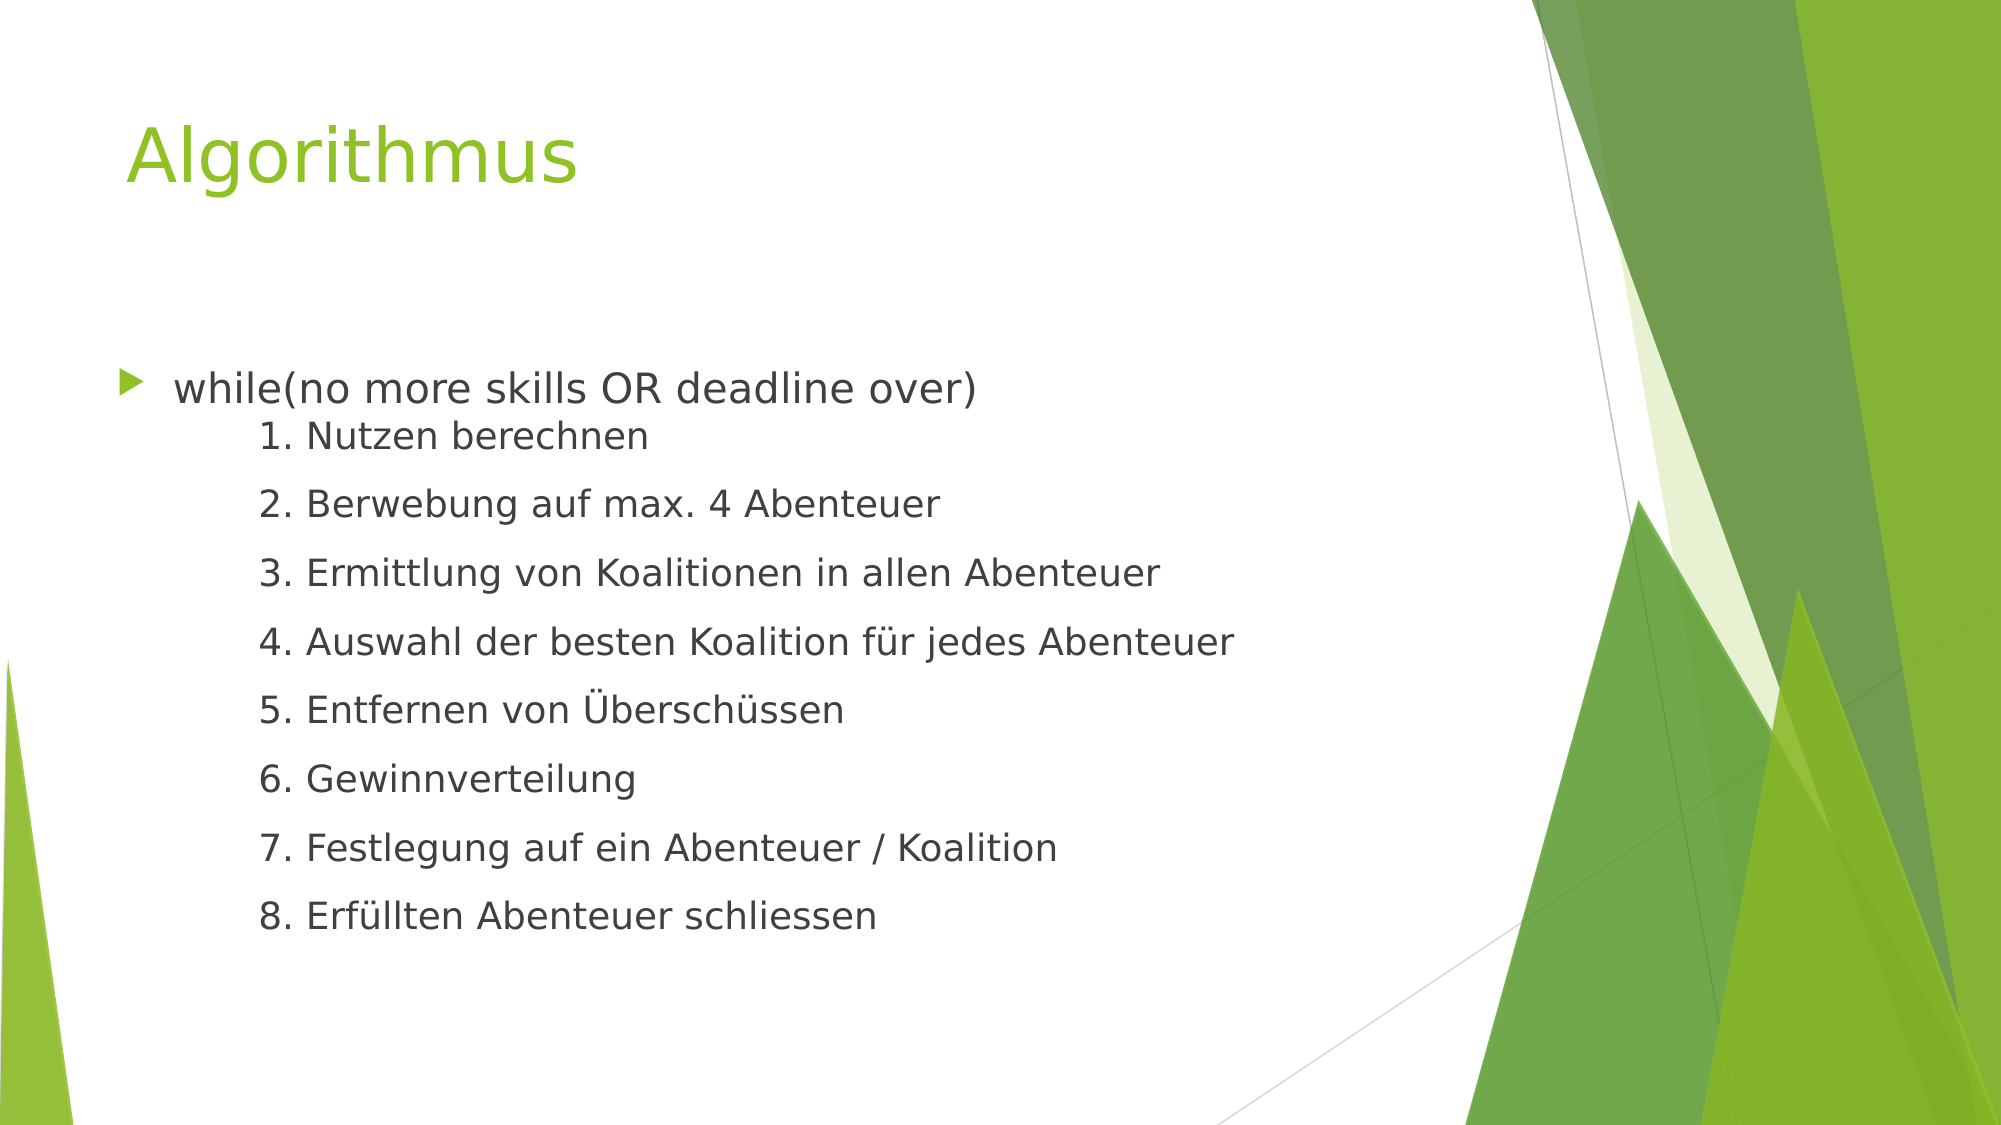

# Algorithmus
while(no more skills OR deadline over)
1. Nutzen berechnen
2. Berwebung auf max. 4 Abenteuer
3. Ermittlung von Koalitionen in allen Abenteuer
4. Auswahl der besten Koalition für jedes Abenteuer
5. Entfernen von Überschüssen
6. Gewinnverteilung
7. Festlegung auf ein Abenteuer / Koalition
8. Erfüllten Abenteuer schliessen